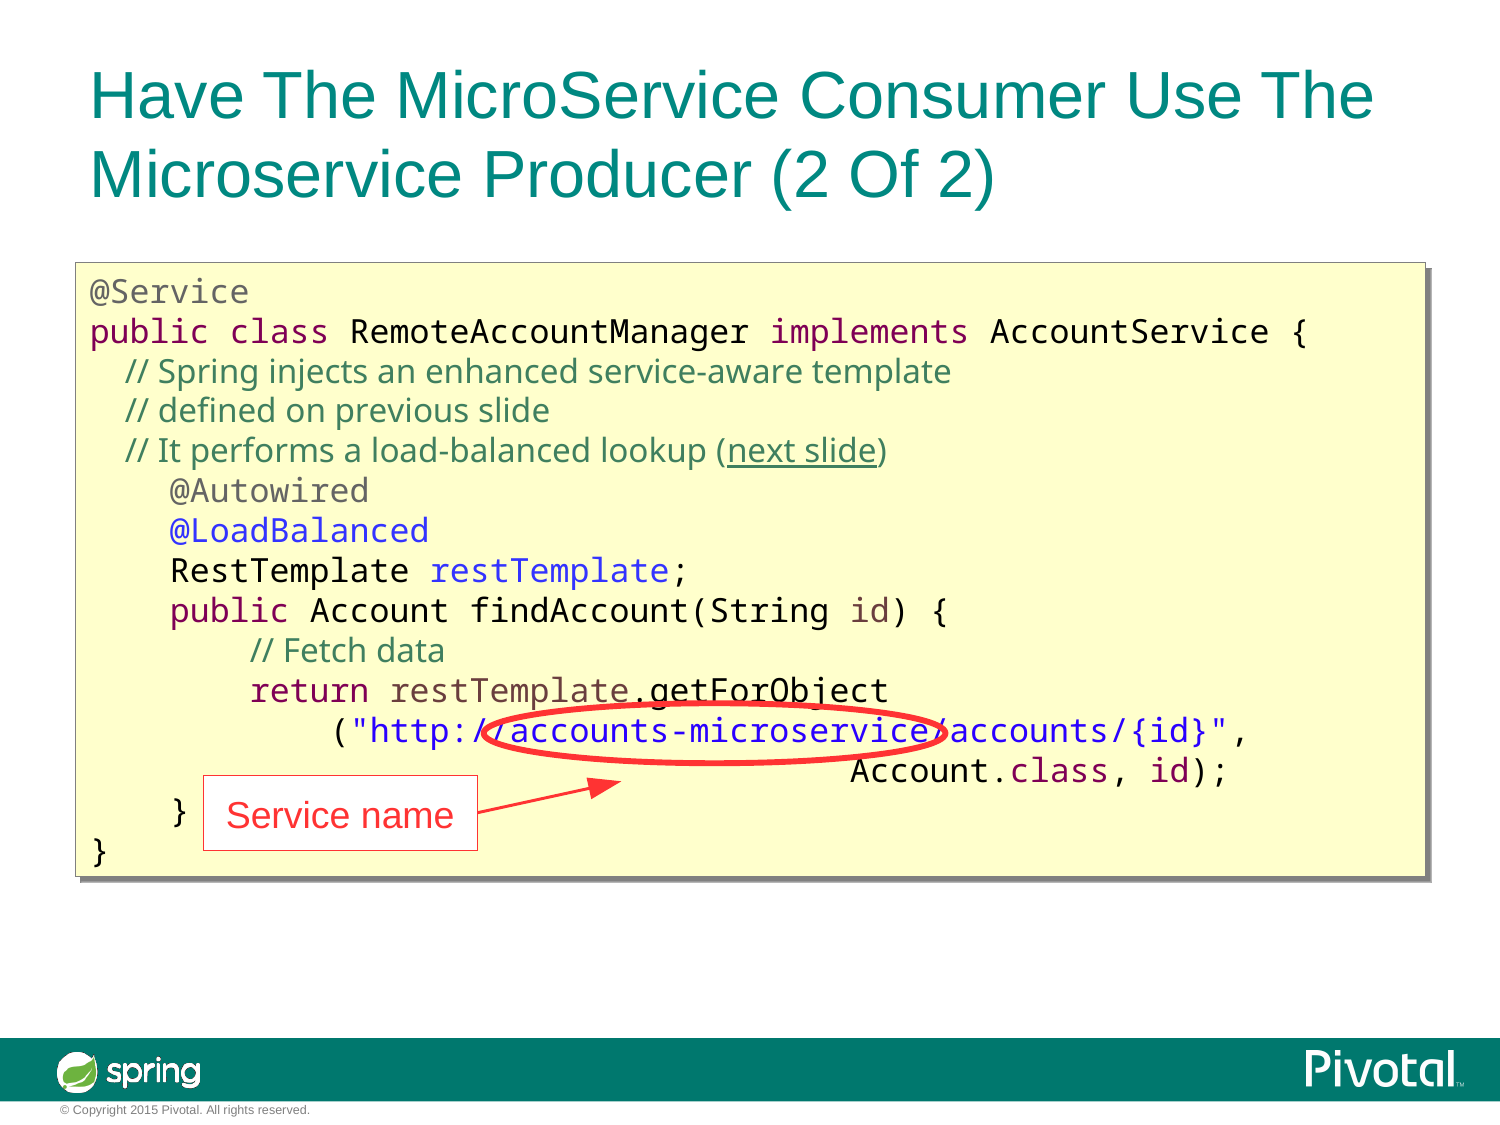

# Have The MicroService Consumer Use The Microservice Producer (2 Of 2)
@Service
public class RemoteAccountManager implements AccountService {
 // Spring injects an enhanced service-aware template
 // defined on previous slide
 // It performs a load-balanced lookup (next slide)
 @Autowired
 @LoadBalanced
 RestTemplate restTemplate;
 public Account findAccount(String id) {
 // Fetch data
 return restTemplate.getForObject
 ("http://accounts-microservice/accounts/{id}",
 Account.class, id);
 }
}
Service name